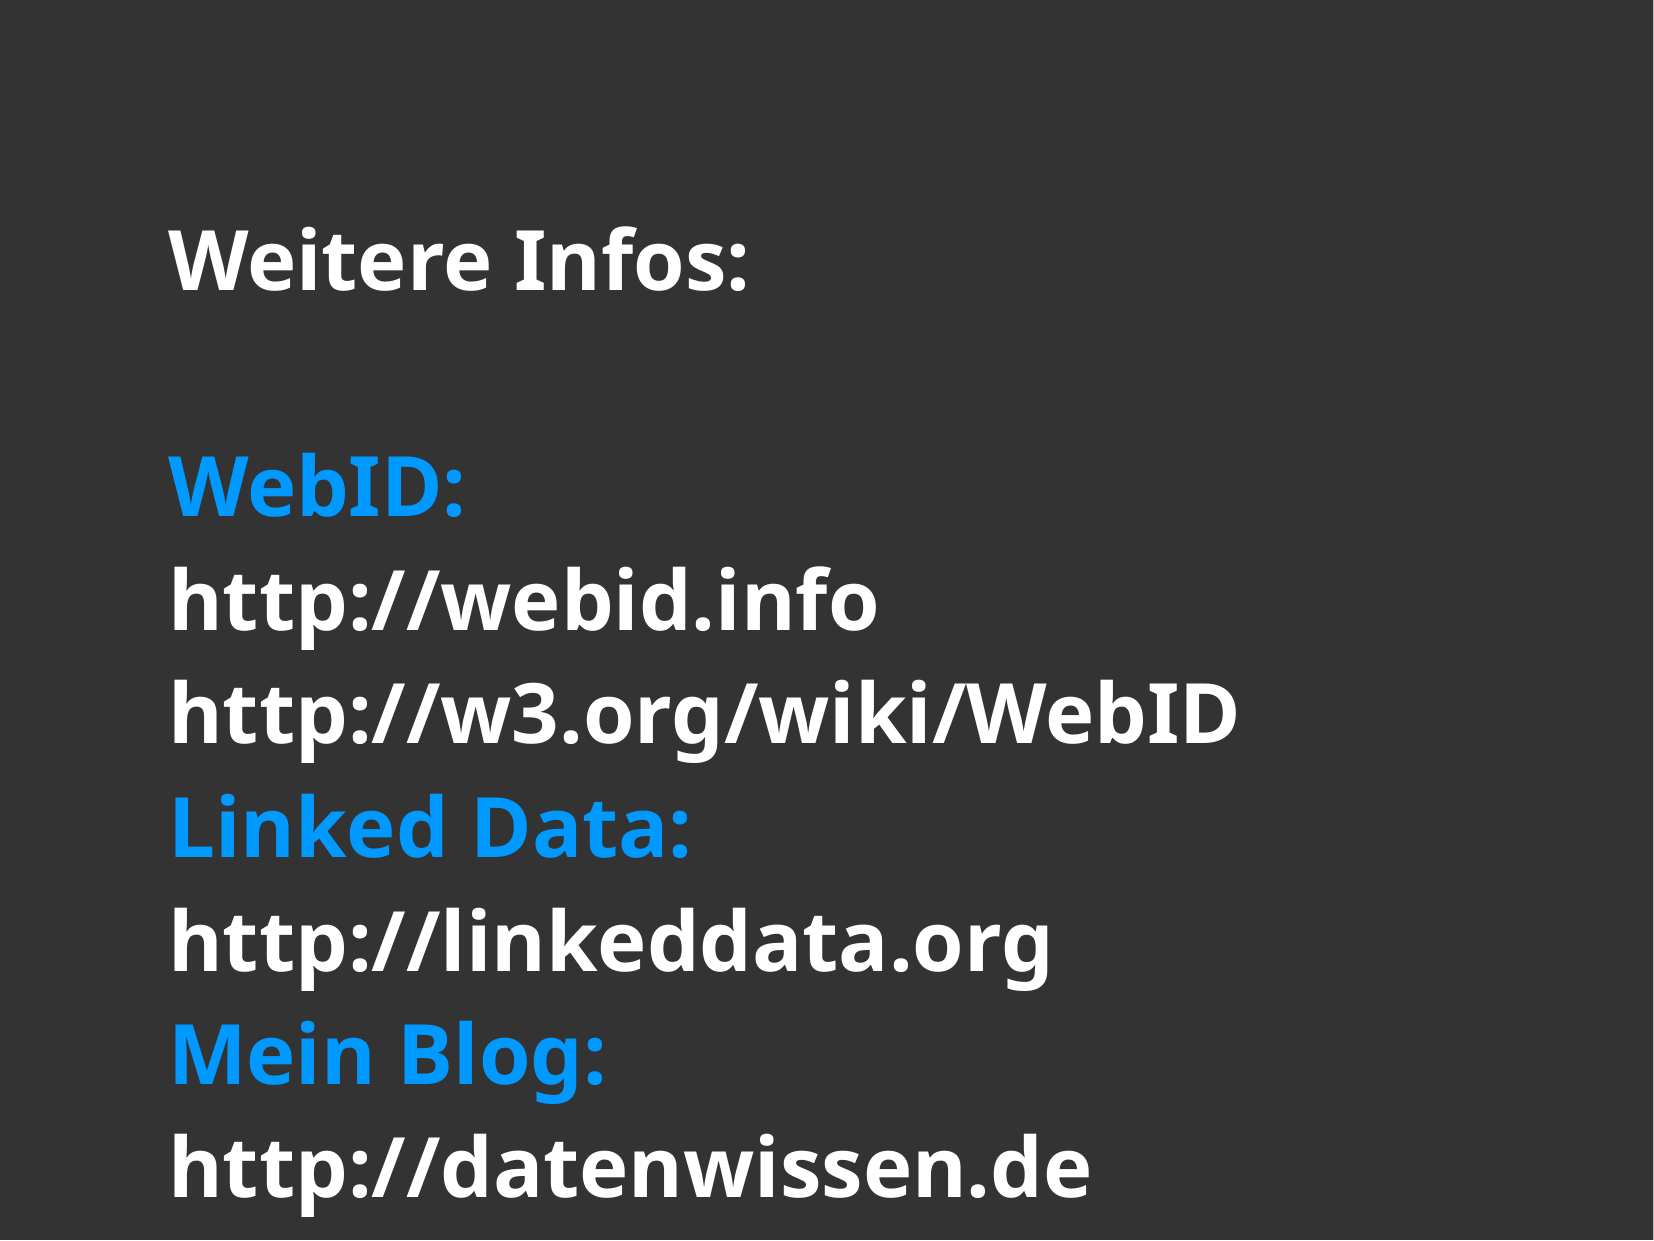

Weitere Infos:
WebID:
http://webid.info
http://w3.org/wiki/WebID
Linked Data:
http://linkeddata.org
Mein Blog:
http://datenwissen.de